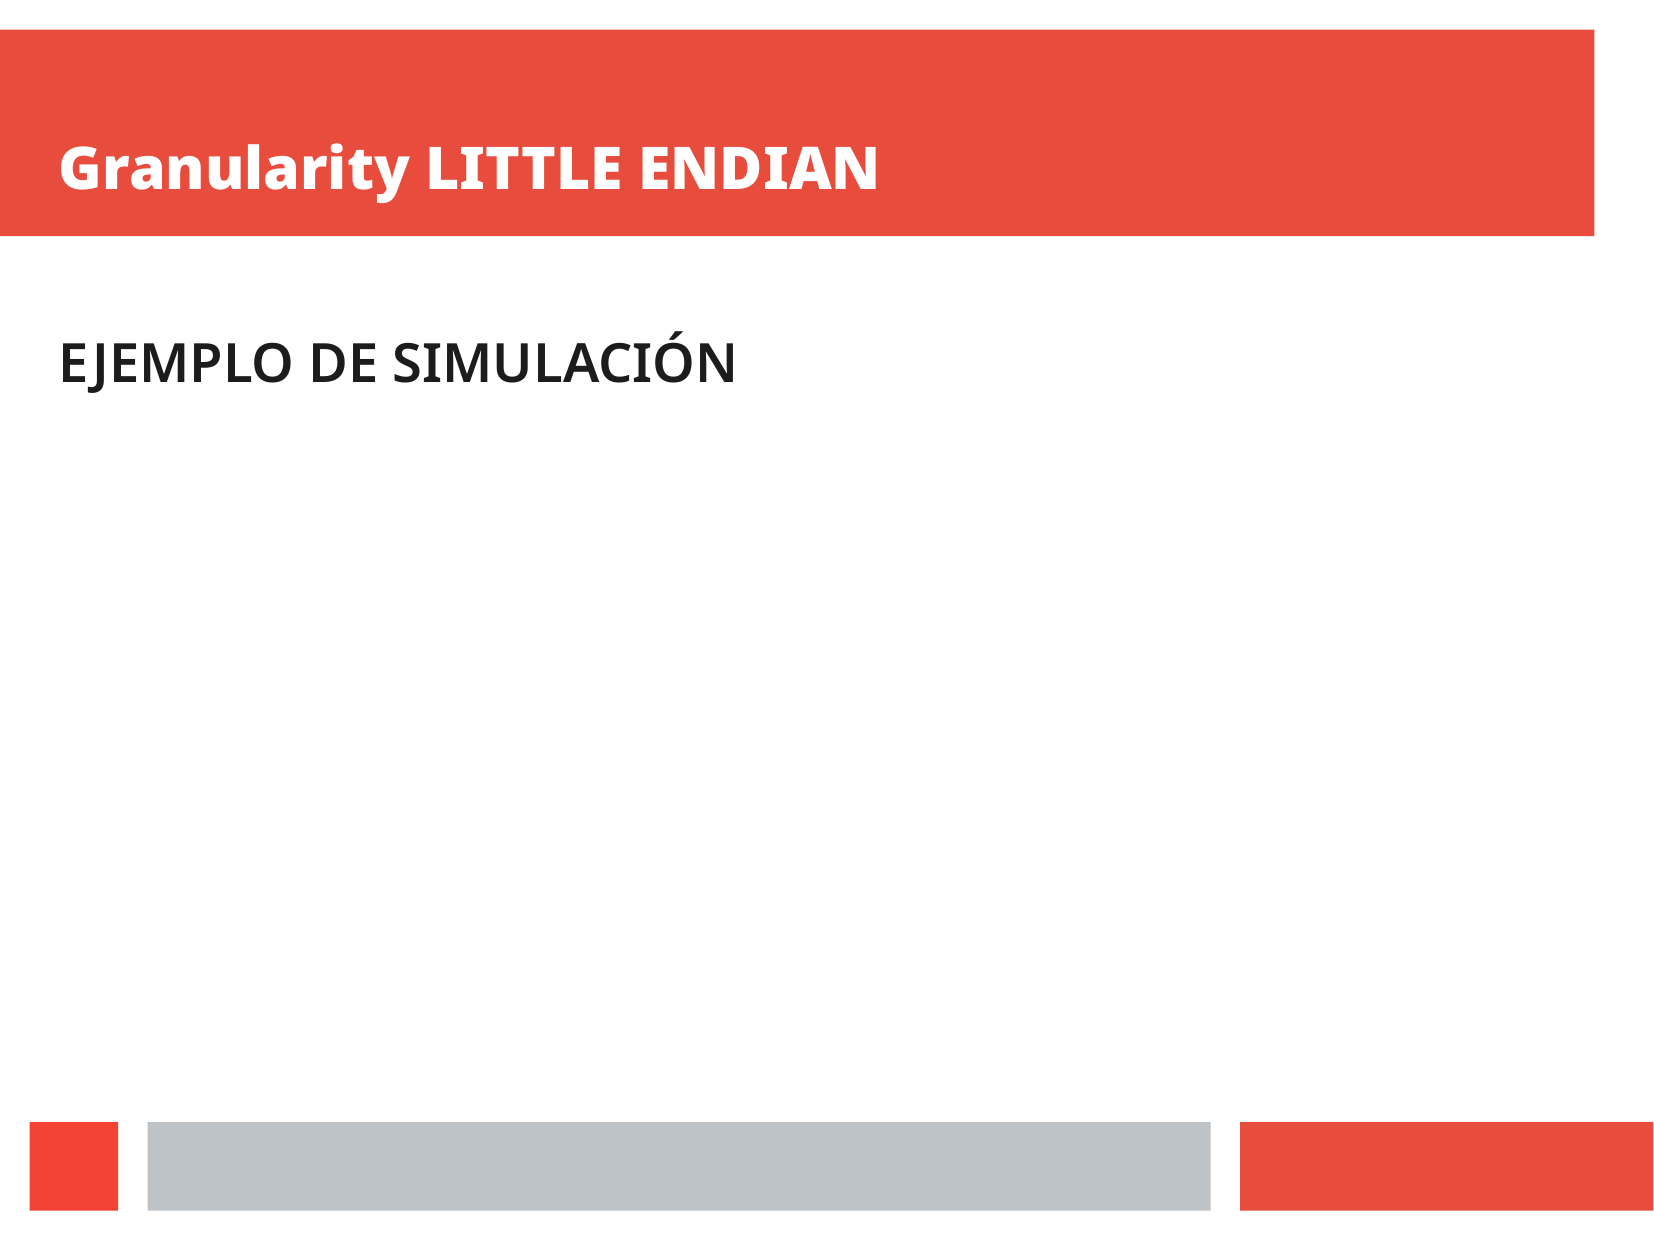

# Granularity LITTLE ENDIAN
EJEMPLO DE SIMULACIÓN